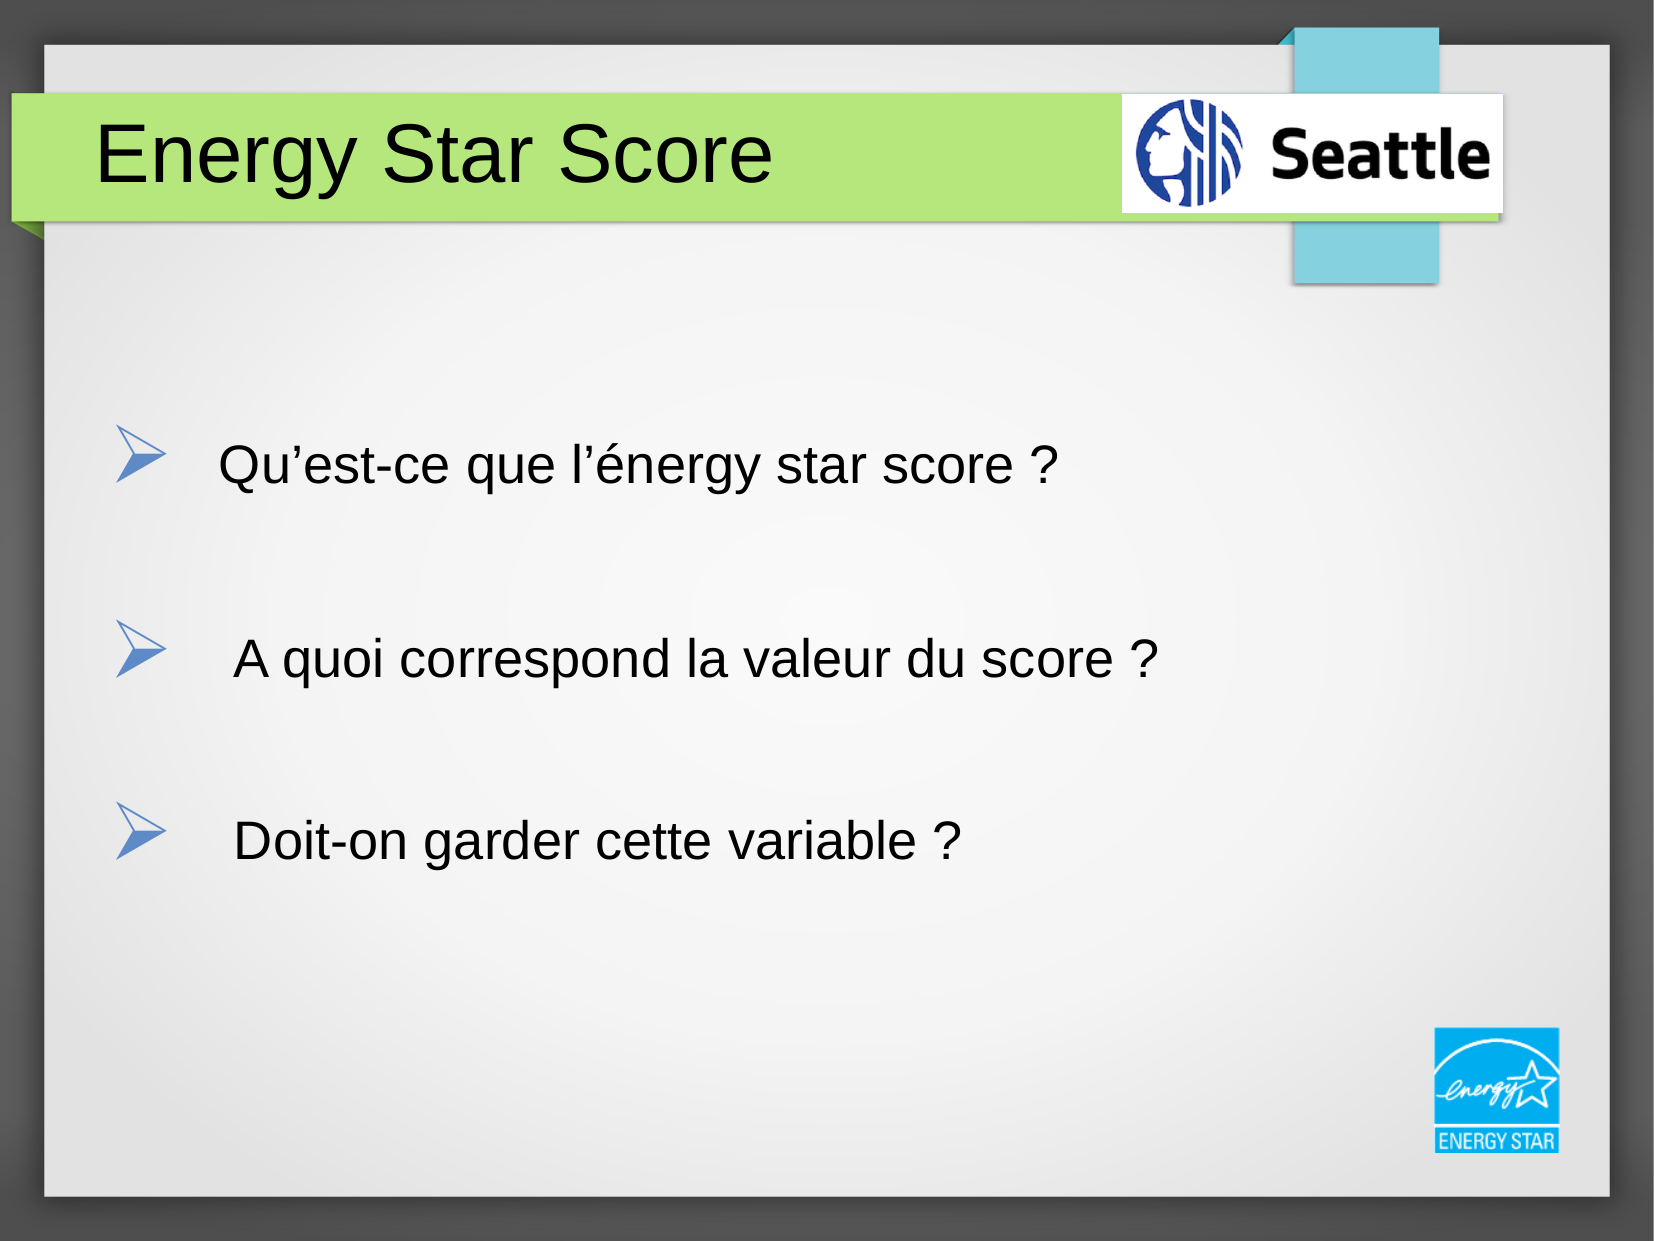

# Energy Star Score
 Qu’est-ce que l’énergy star score ?
 A quoi correspond la valeur du score ?
 Doit-on garder cette variable ?